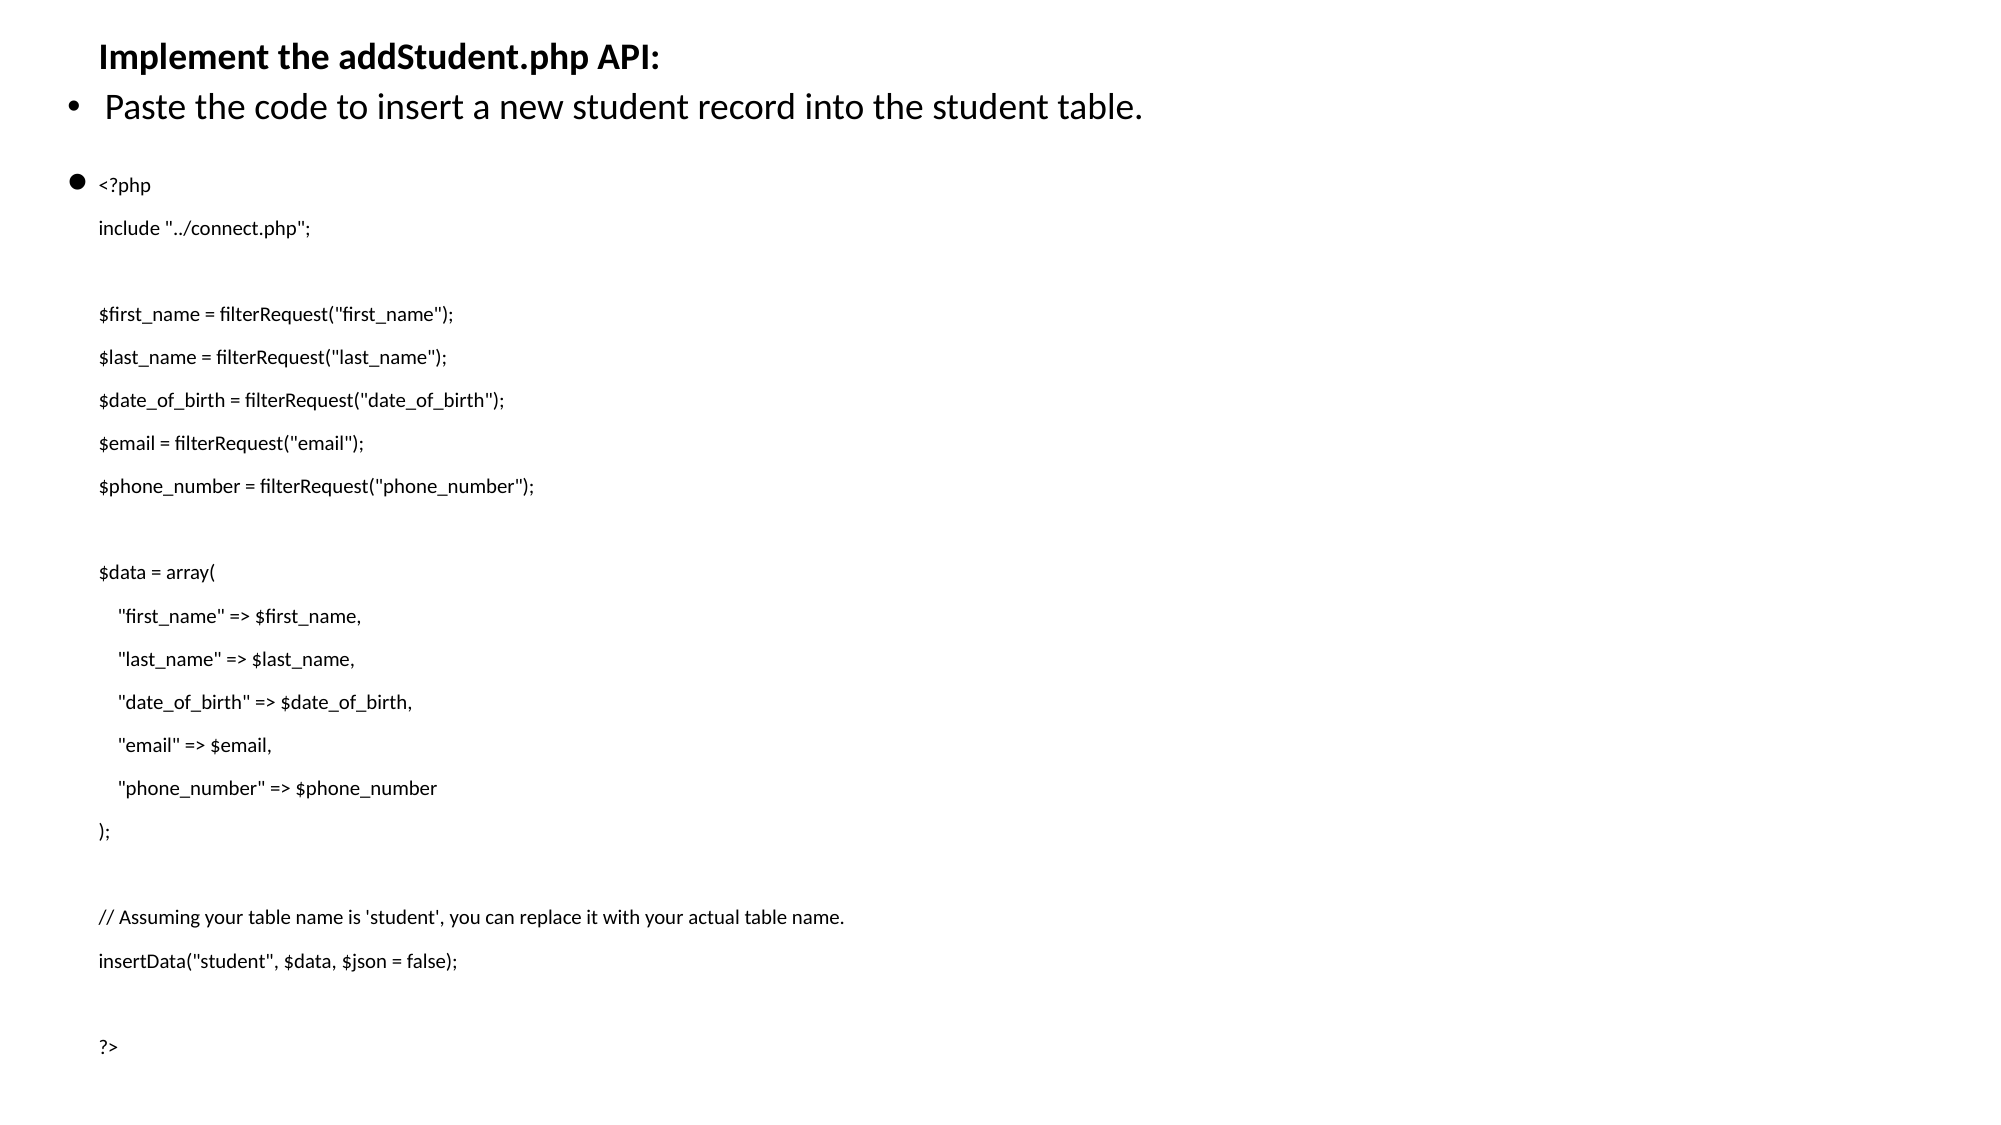

# Implement the addStudent.php API:
Paste the code to insert a new student record into the student table.
<?php
include "../connect.php";
$first_name = filterRequest("first_name");
$last_name = filterRequest("last_name");
$date_of_birth = filterRequest("date_of_birth");
$email = filterRequest("email");
$phone_number = filterRequest("phone_number");
$data = array(
 "first_name" => $first_name,
 "last_name" => $last_name,
 "date_of_birth" => $date_of_birth,
 "email" => $email,
 "phone_number" => $phone_number
);
// Assuming your table name is 'student', you can replace it with your actual table name.
insertData("student", $data, $json = false);
?>